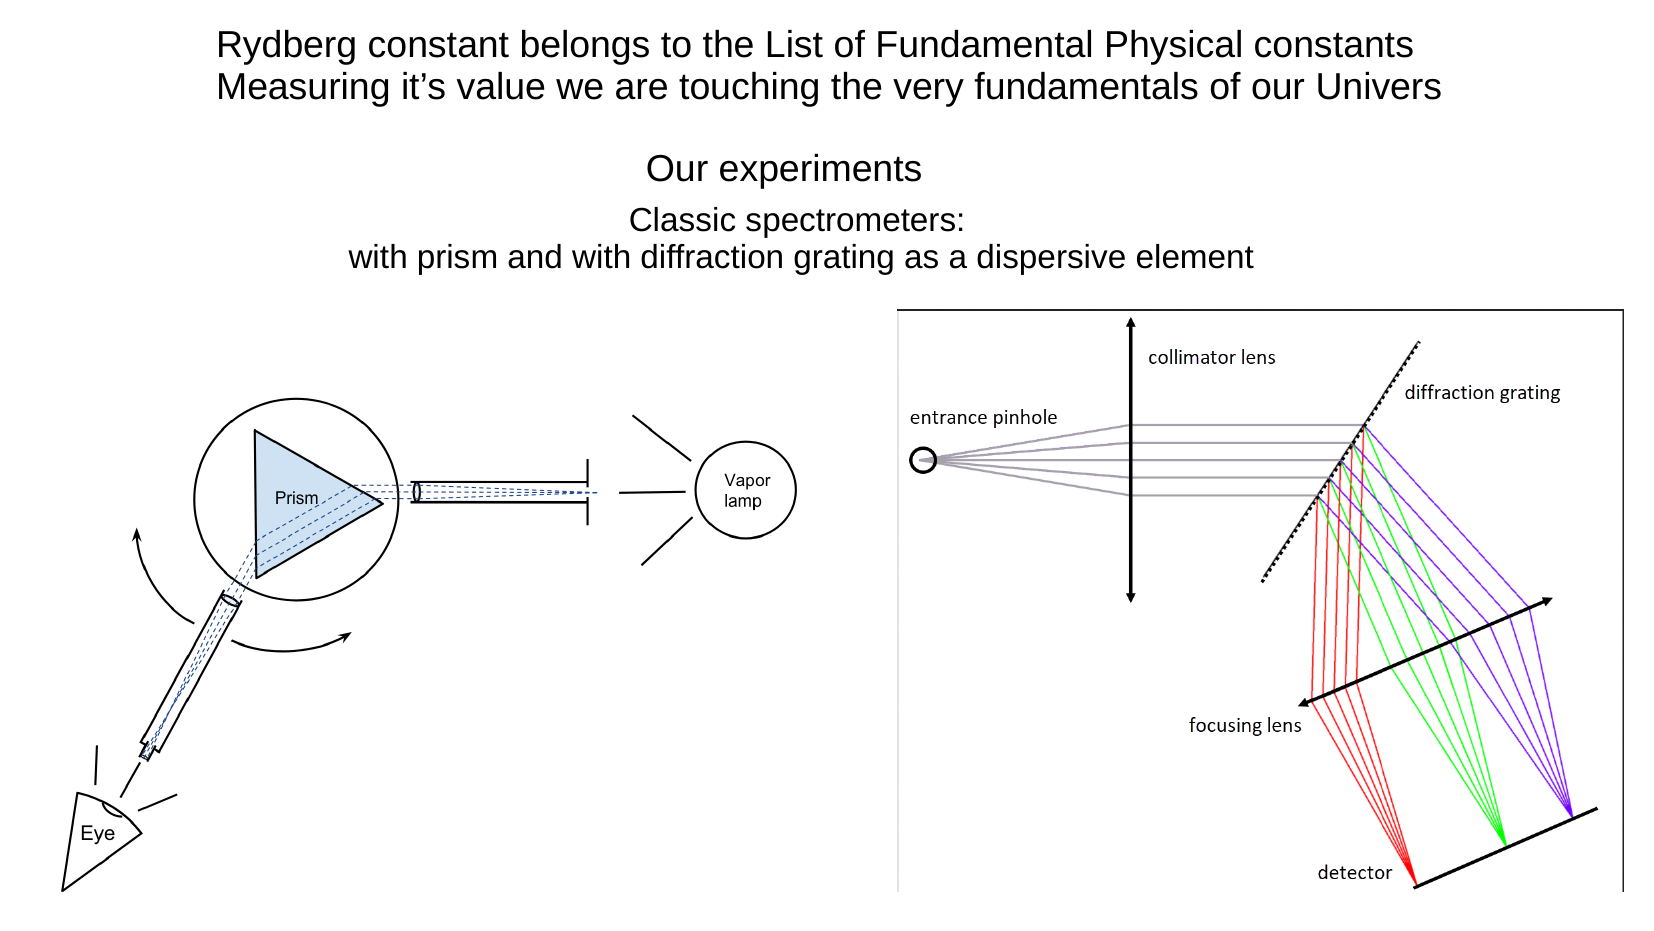

Rydberg constant belongs to the List of Fundamental Physical constants
Measuring it’s value we are touching the very fundamentals of our Univers
Our experiments
Classic spectrometers:
with prism and with diffraction grating as a dispersive element